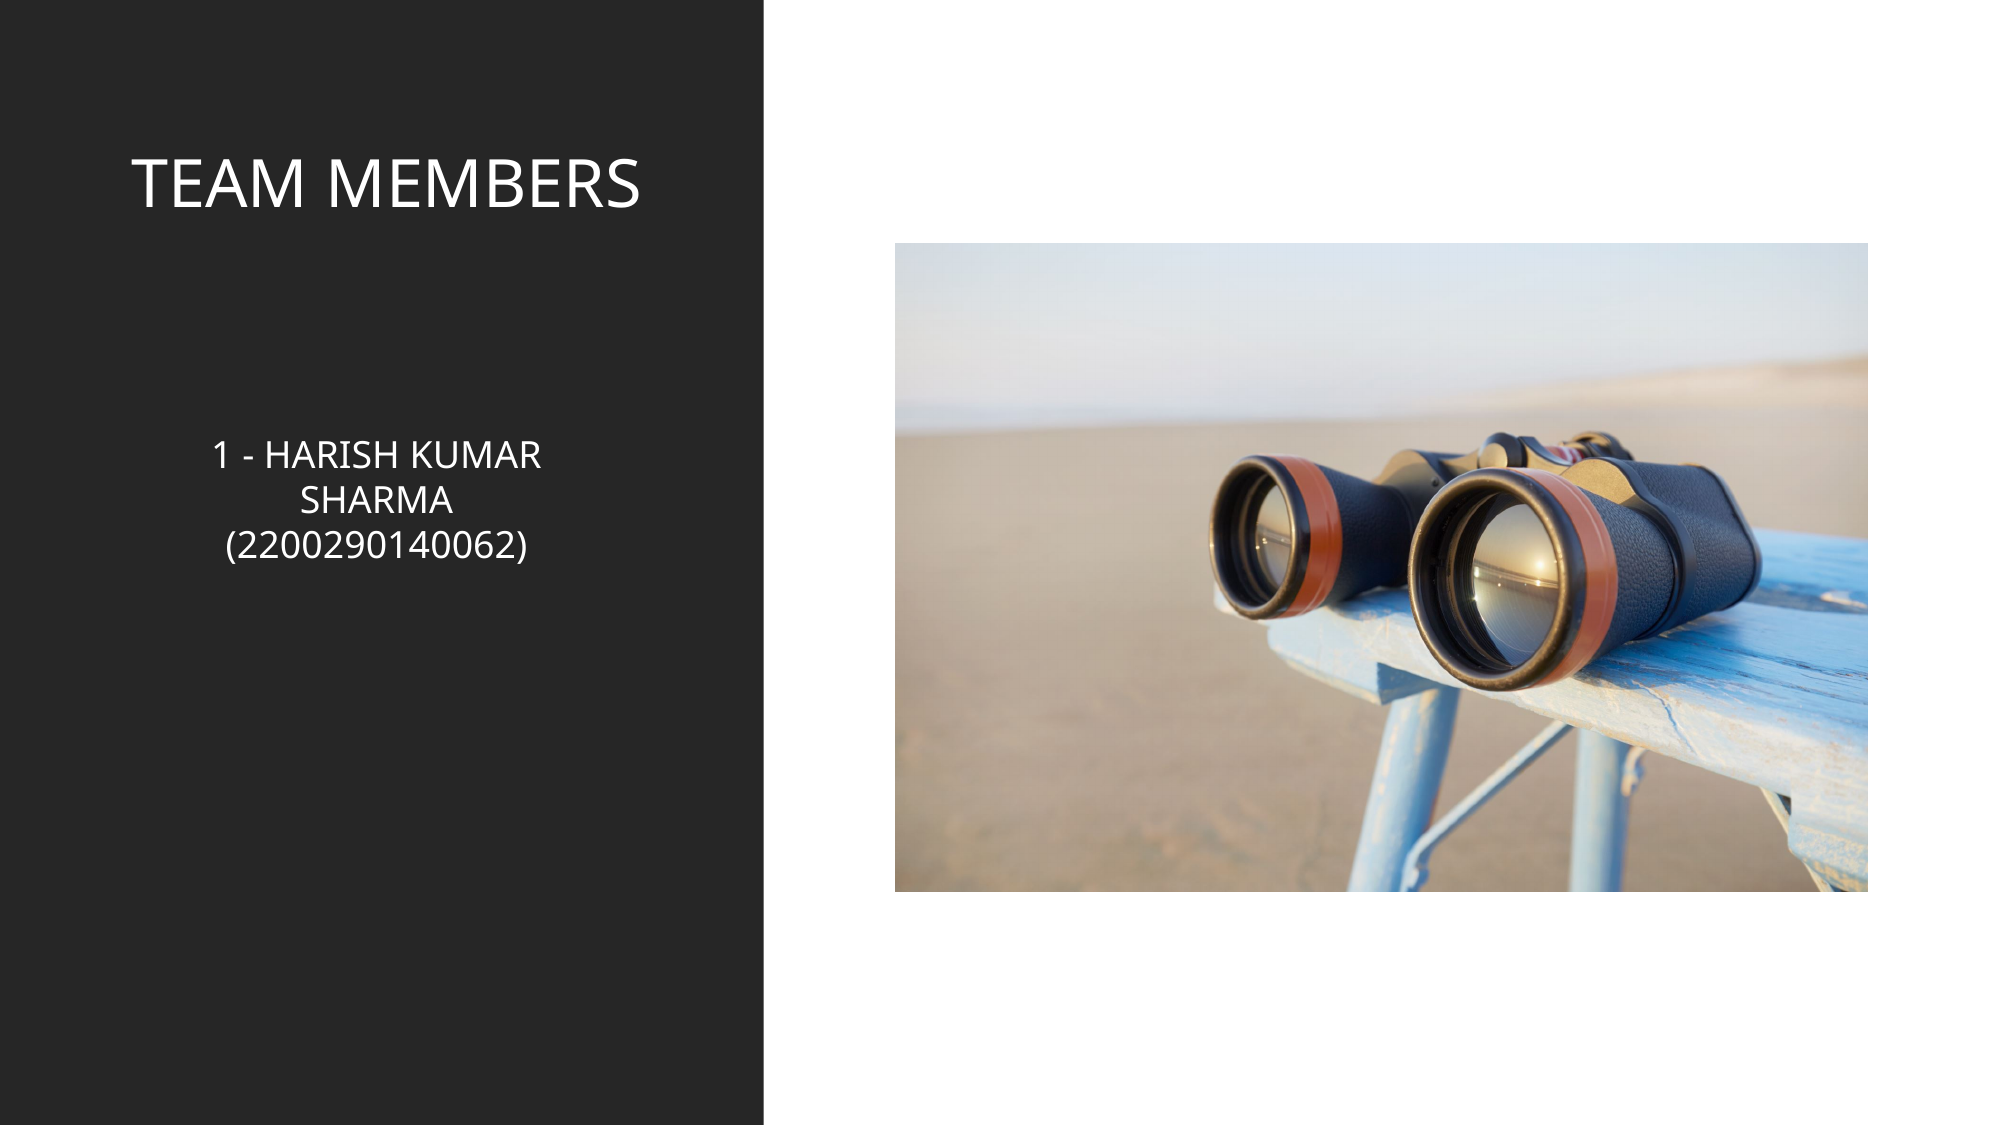

TEAM MEMBERS
1 - HARISH KUMAR SHARMA
(2200290140062)